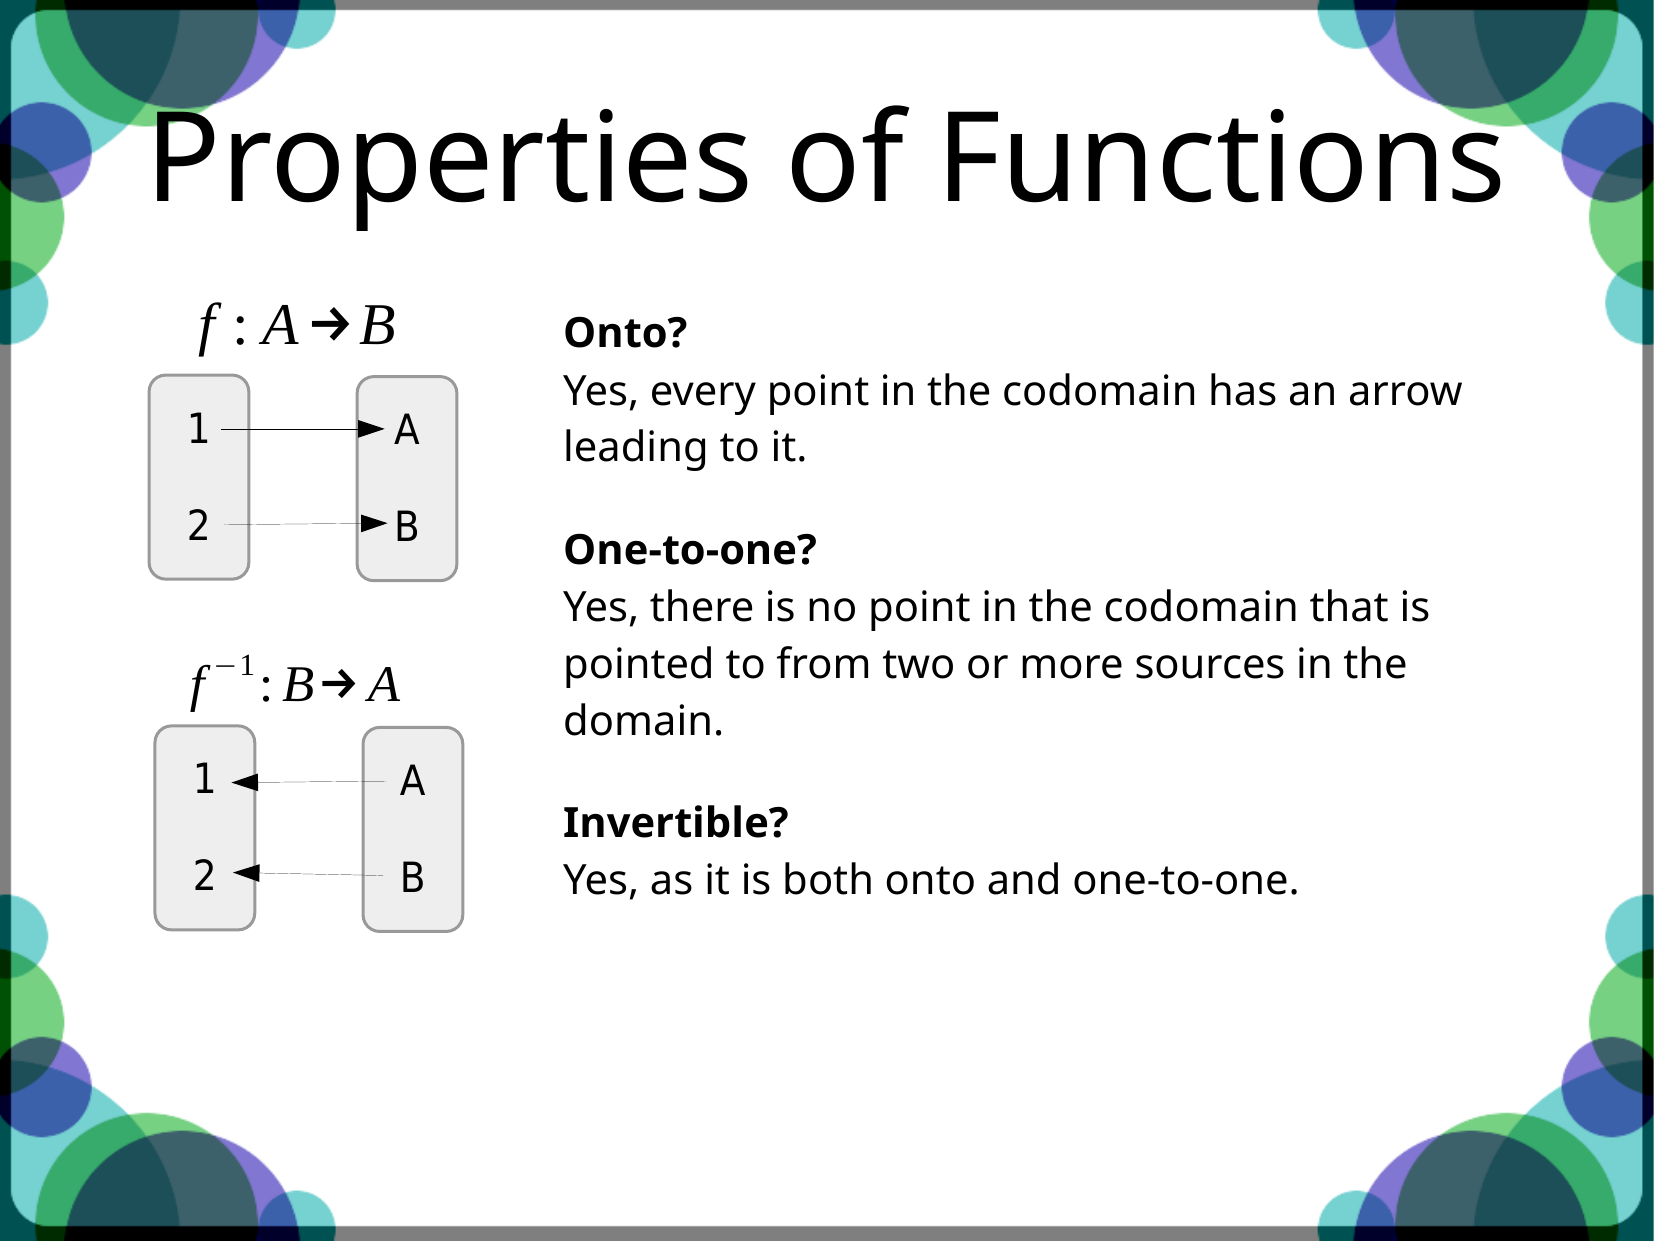

# Properties of Functions
Onto?
Yes, every point in the codomain has an arrow leading to it.
One-to-one?
Yes, there is no point in the codomain that is pointed to from two or more sources in the domain.
Invertible?
Yes, as it is both onto and one-to-one.
1
2
A
B
1
2
A
B